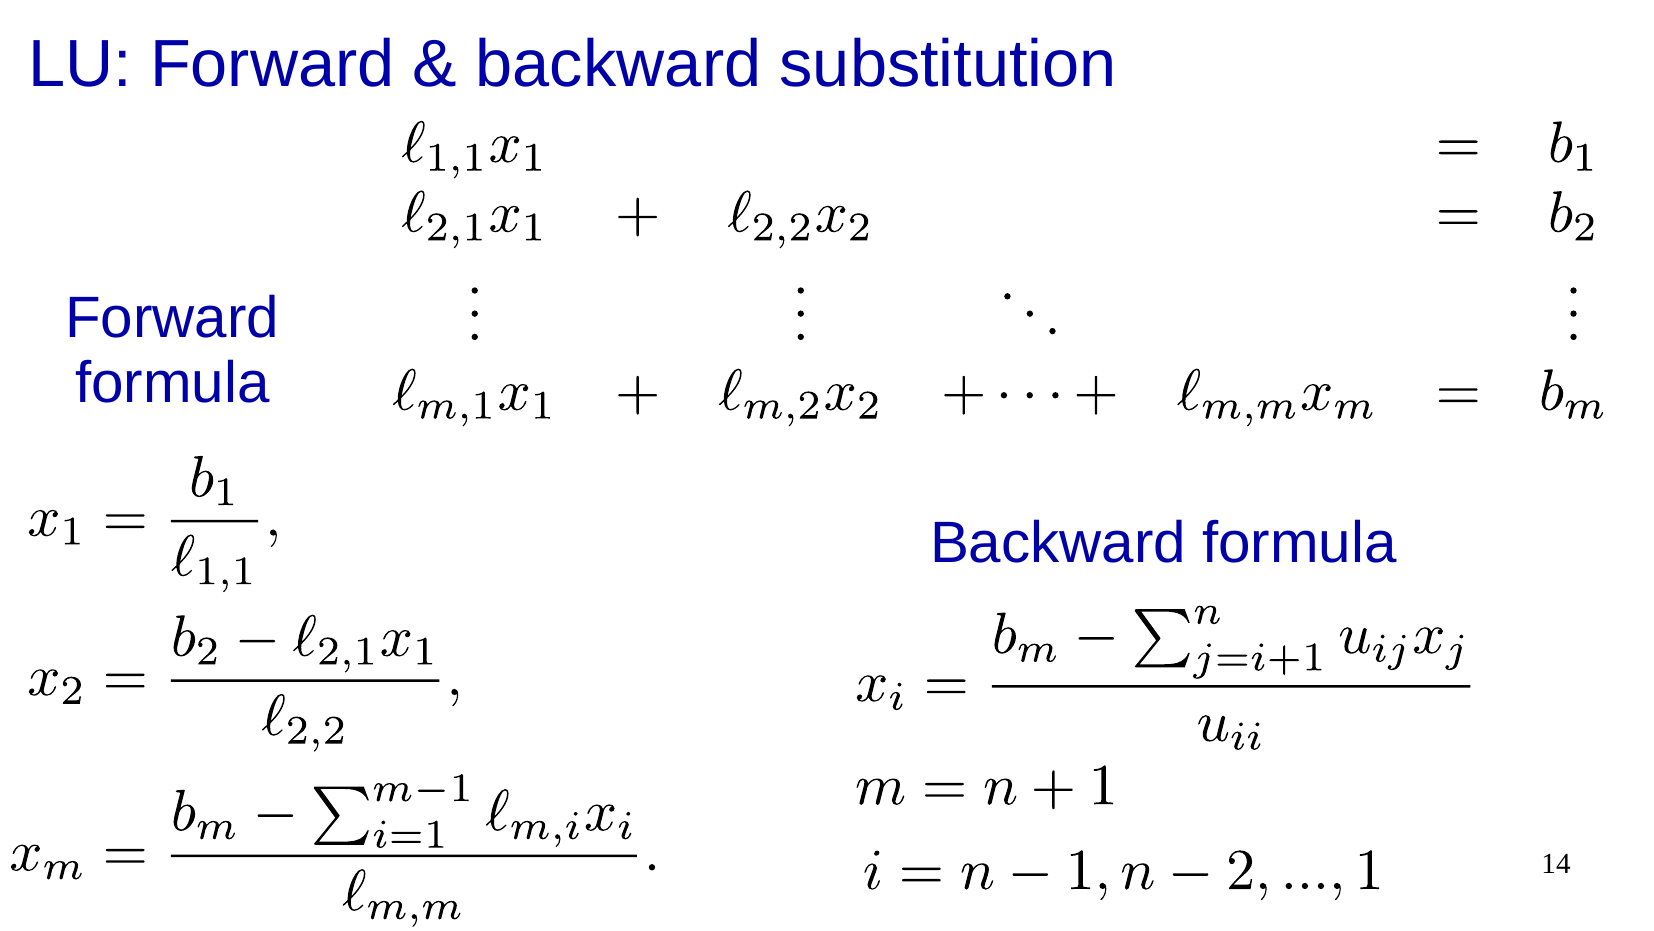

# LU: Forward & backward substitution
Forward formula
Backward formula
14